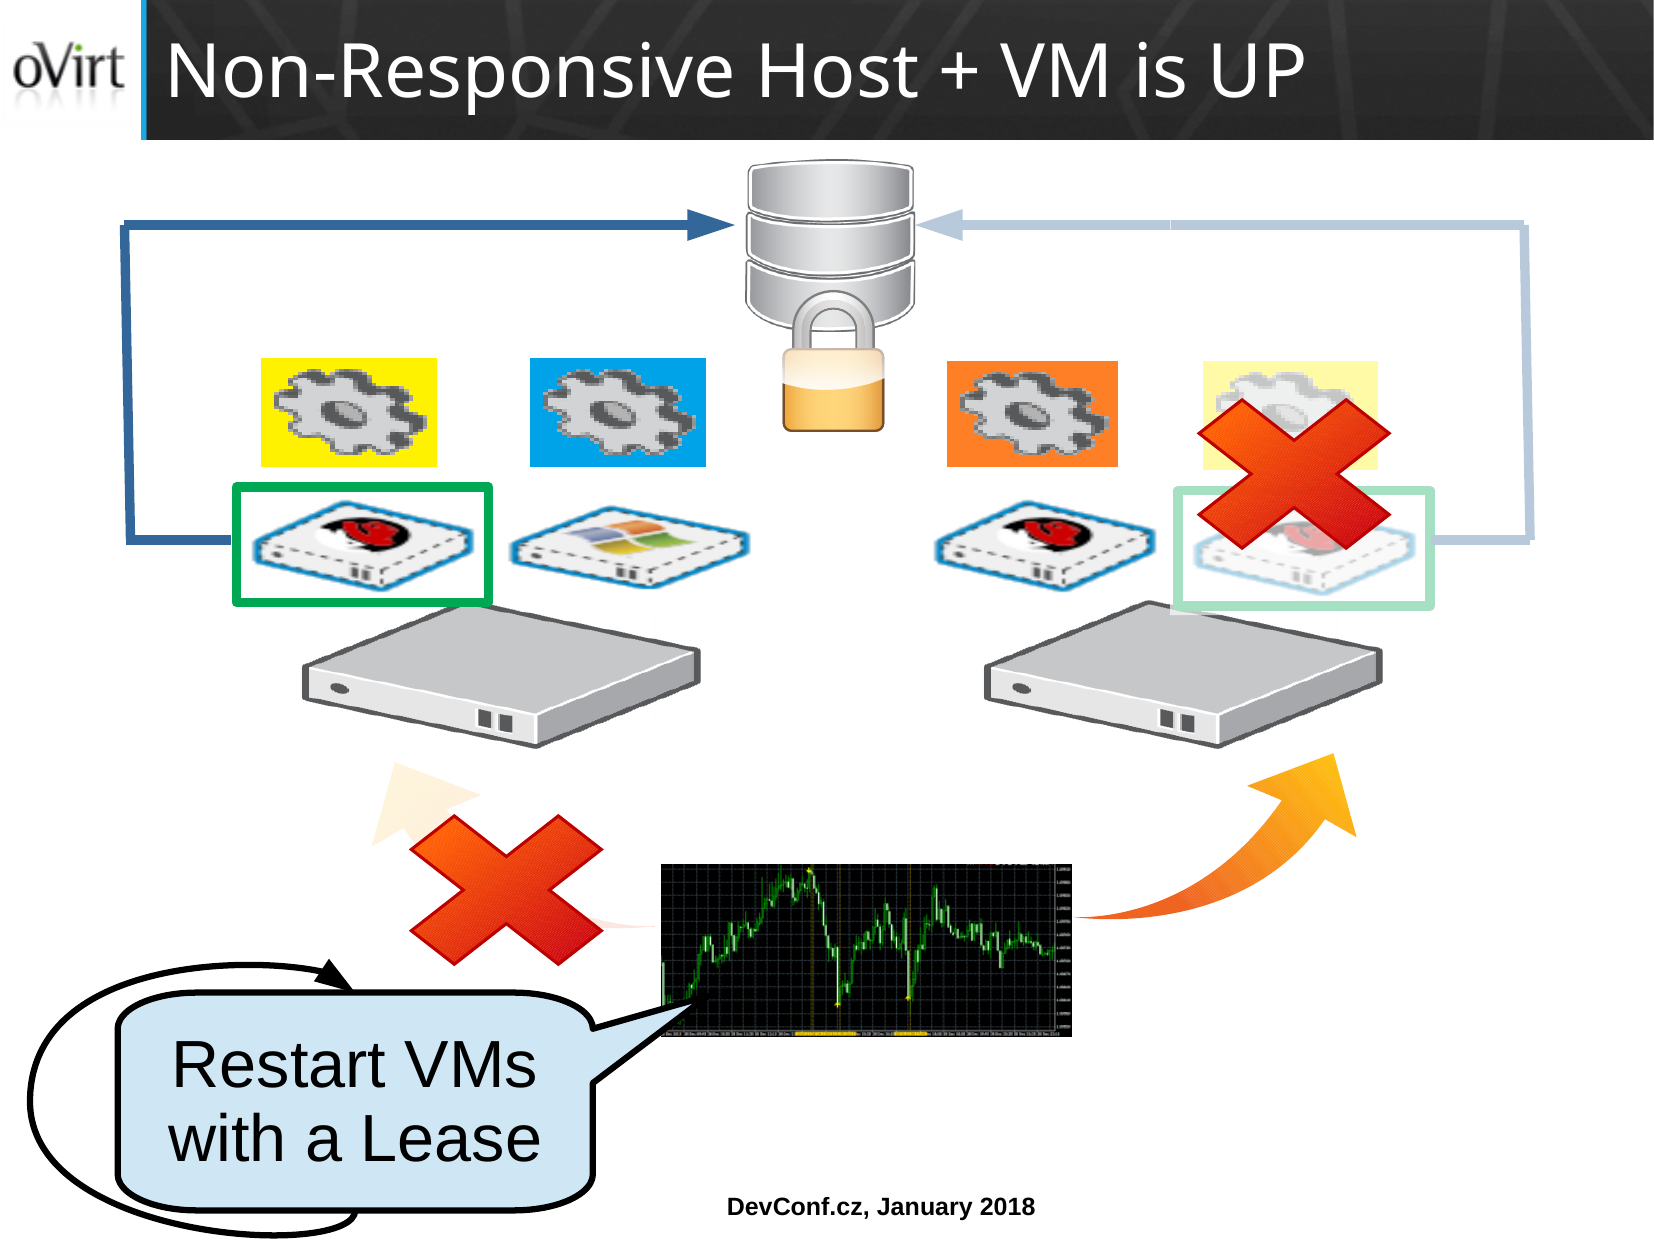

# Non-Responsive Host + VM is UP
Restart VMs
with a Lease